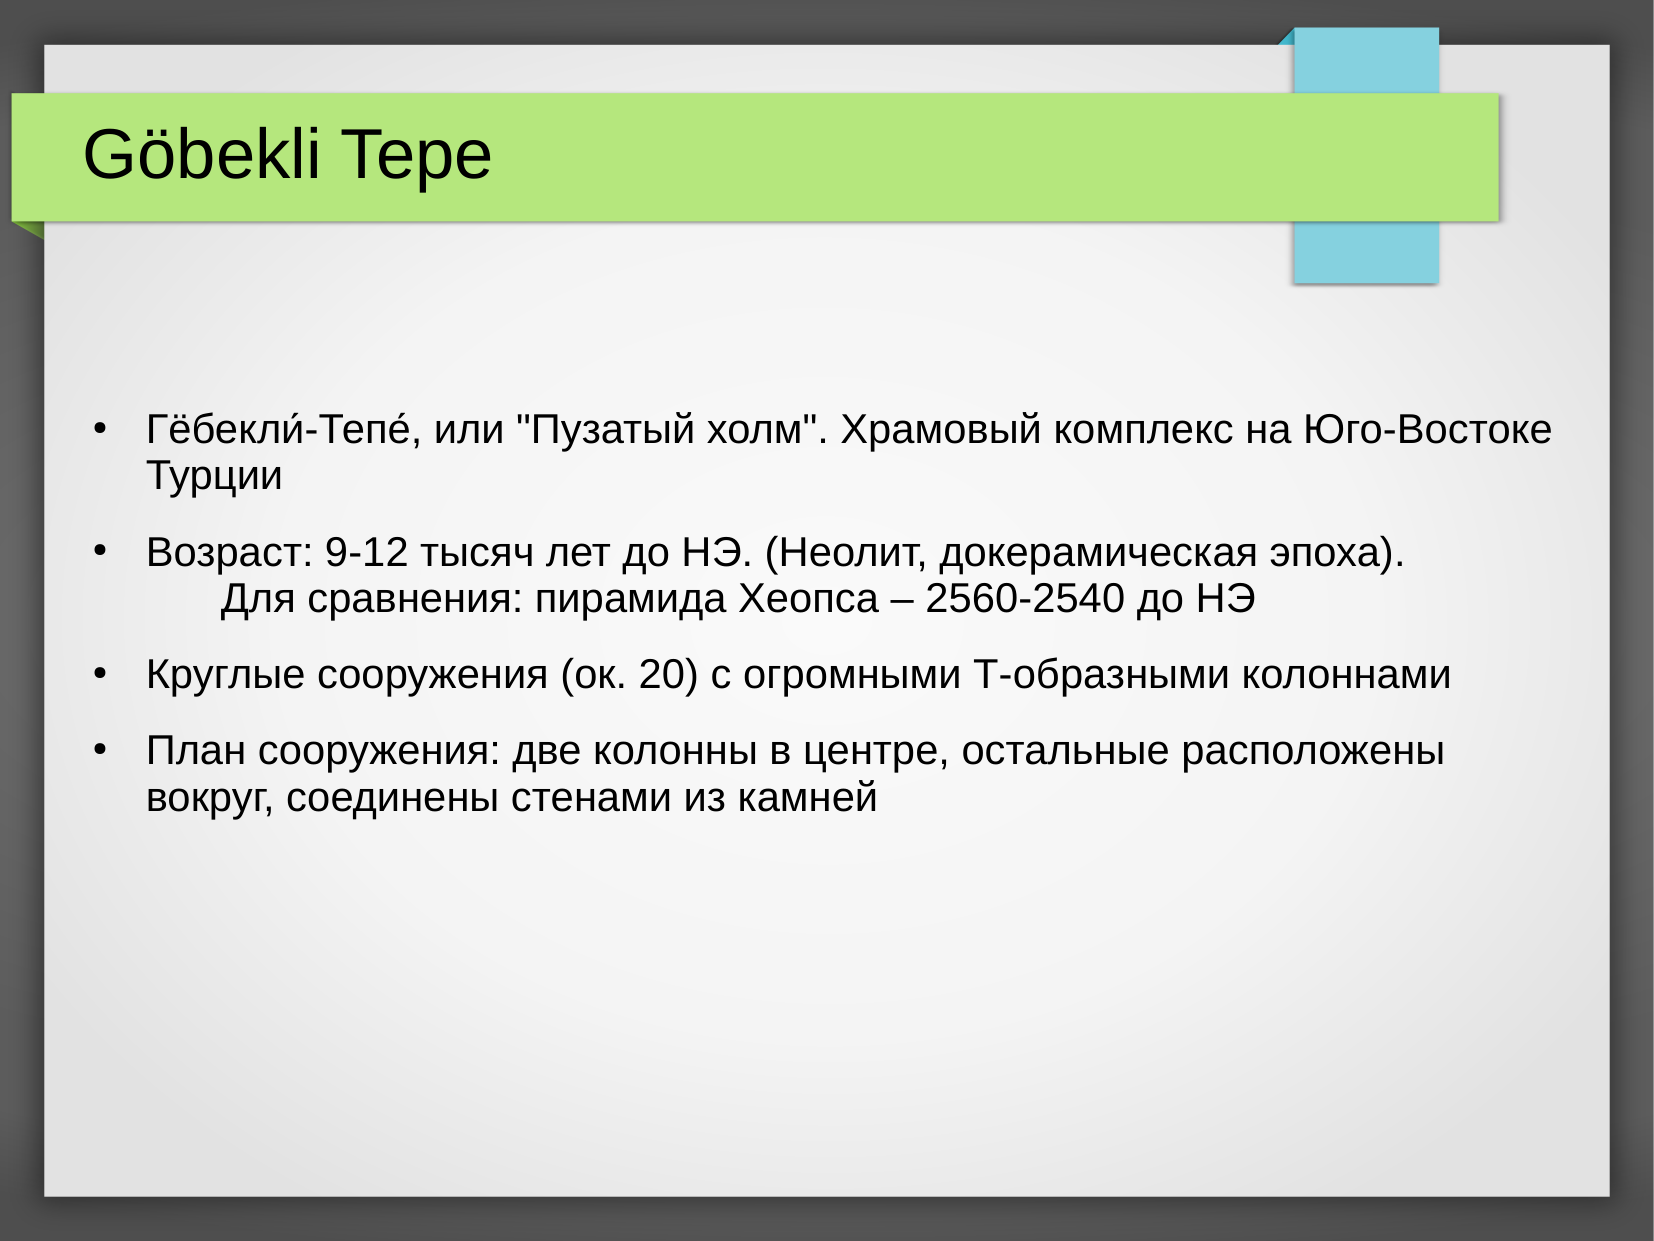

# Göbekli Tepe
Гёбекли́-Тепе́, или "Пузатый холм". Храмовый комплекс на Юго-Востоке Турции
Возраст: 9-12 тысяч лет до НЭ. (Неолит, докерамическая эпоха). 	Для сравнения: пирамида Хеопса – 2560-2540 до НЭ
Круглые сооружения (ок. 20) с огромными Т-образными колоннами
План сооружения: две колонны в центре, остальные расположены вокруг, соединены стенами из камней